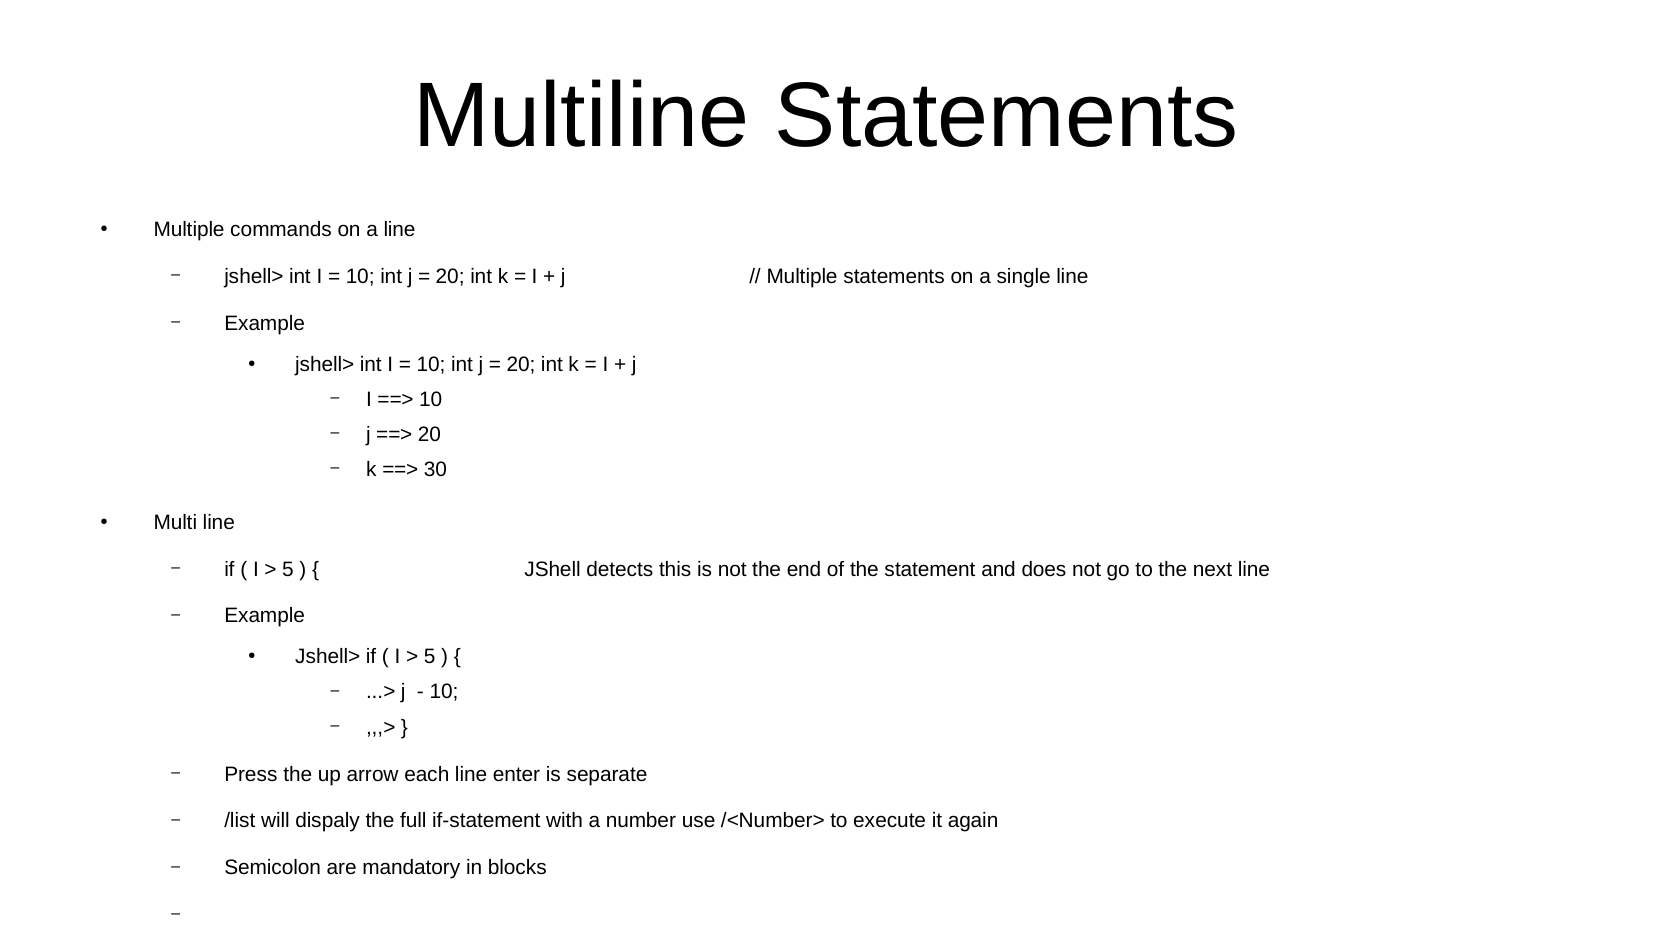

# Multiline Statements
Multiple commands on a line
jshell> int I = 10; int j = 20; int k = I + j			// Multiple statements on a single line
Example
jshell> int I = 10; int j = 20; int k = I + j
I ==> 10
j ==> 20
k ==> 30
Multi line
if ( I > 5 ) {			JShell detects this is not the end of the statement and does not go to the next line
Example
Jshell> if ( I > 5 ) {
...> j - 10;
,,,> }
Press the up arrow each line enter is separate
/list will dispaly the full if-statement with a number use /<Number> to execute it again
Semicolon are mandatory in blocks